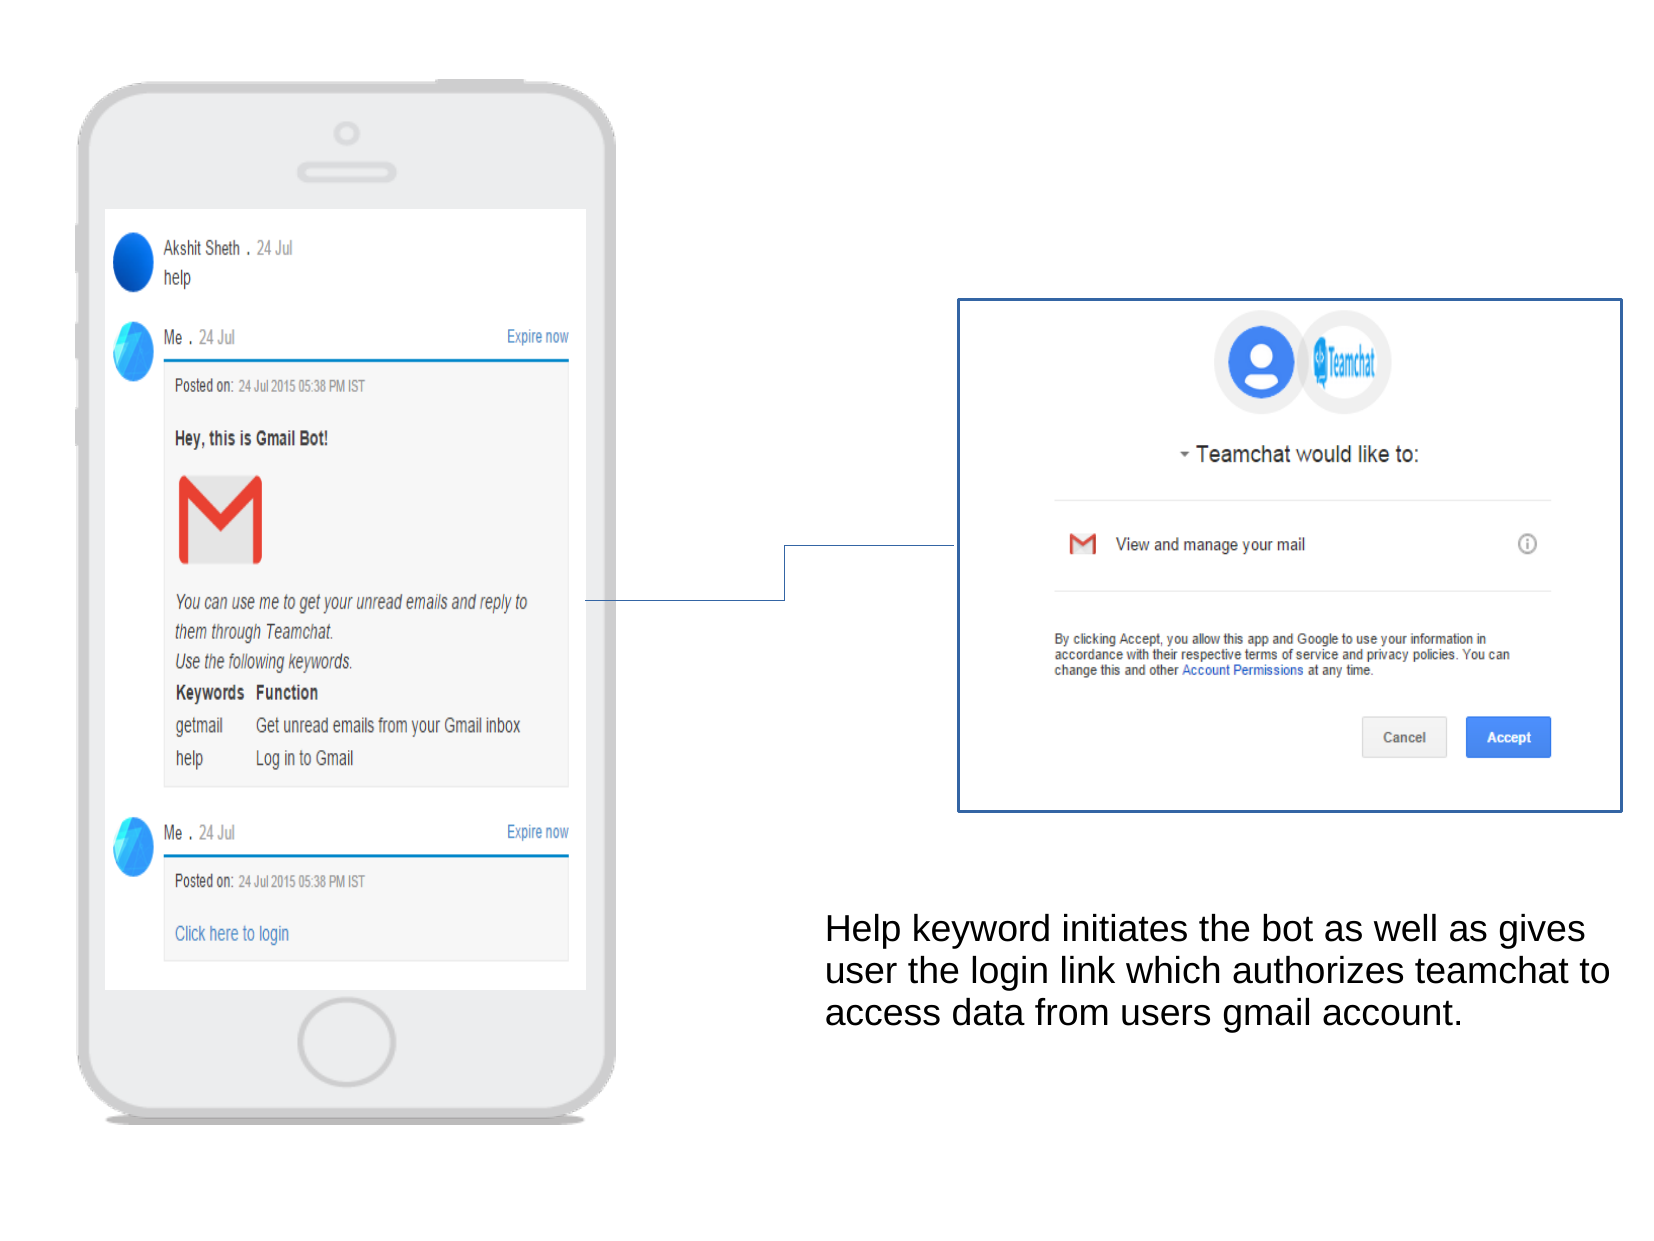

Help keyword initiates the bot as well as gives
user the login link which authorizes teamchat to
access data from users gmail account.